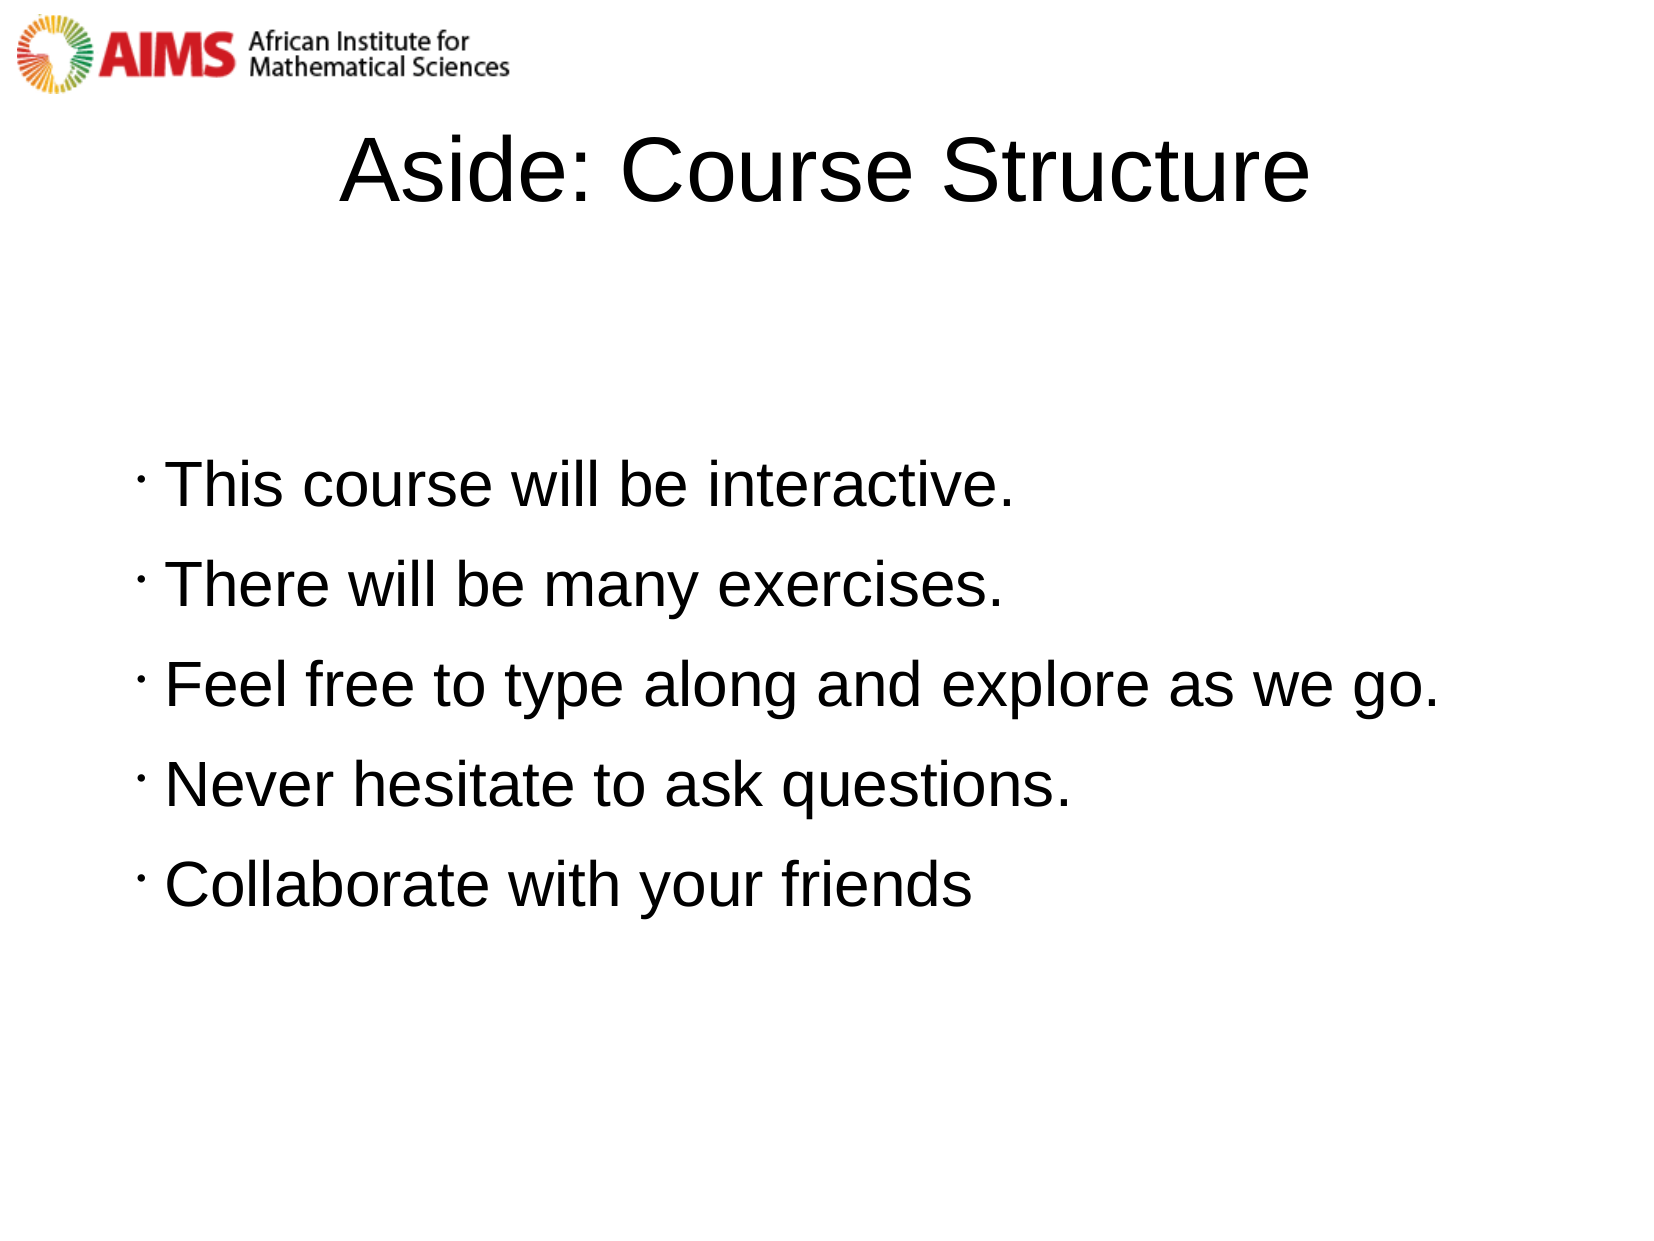

# Aside: Course Structure
 This course will be interactive.
 There will be many exercises.
 Feel free to type along and explore as we go.
 Never hesitate to ask questions.
 Collaborate with your friends